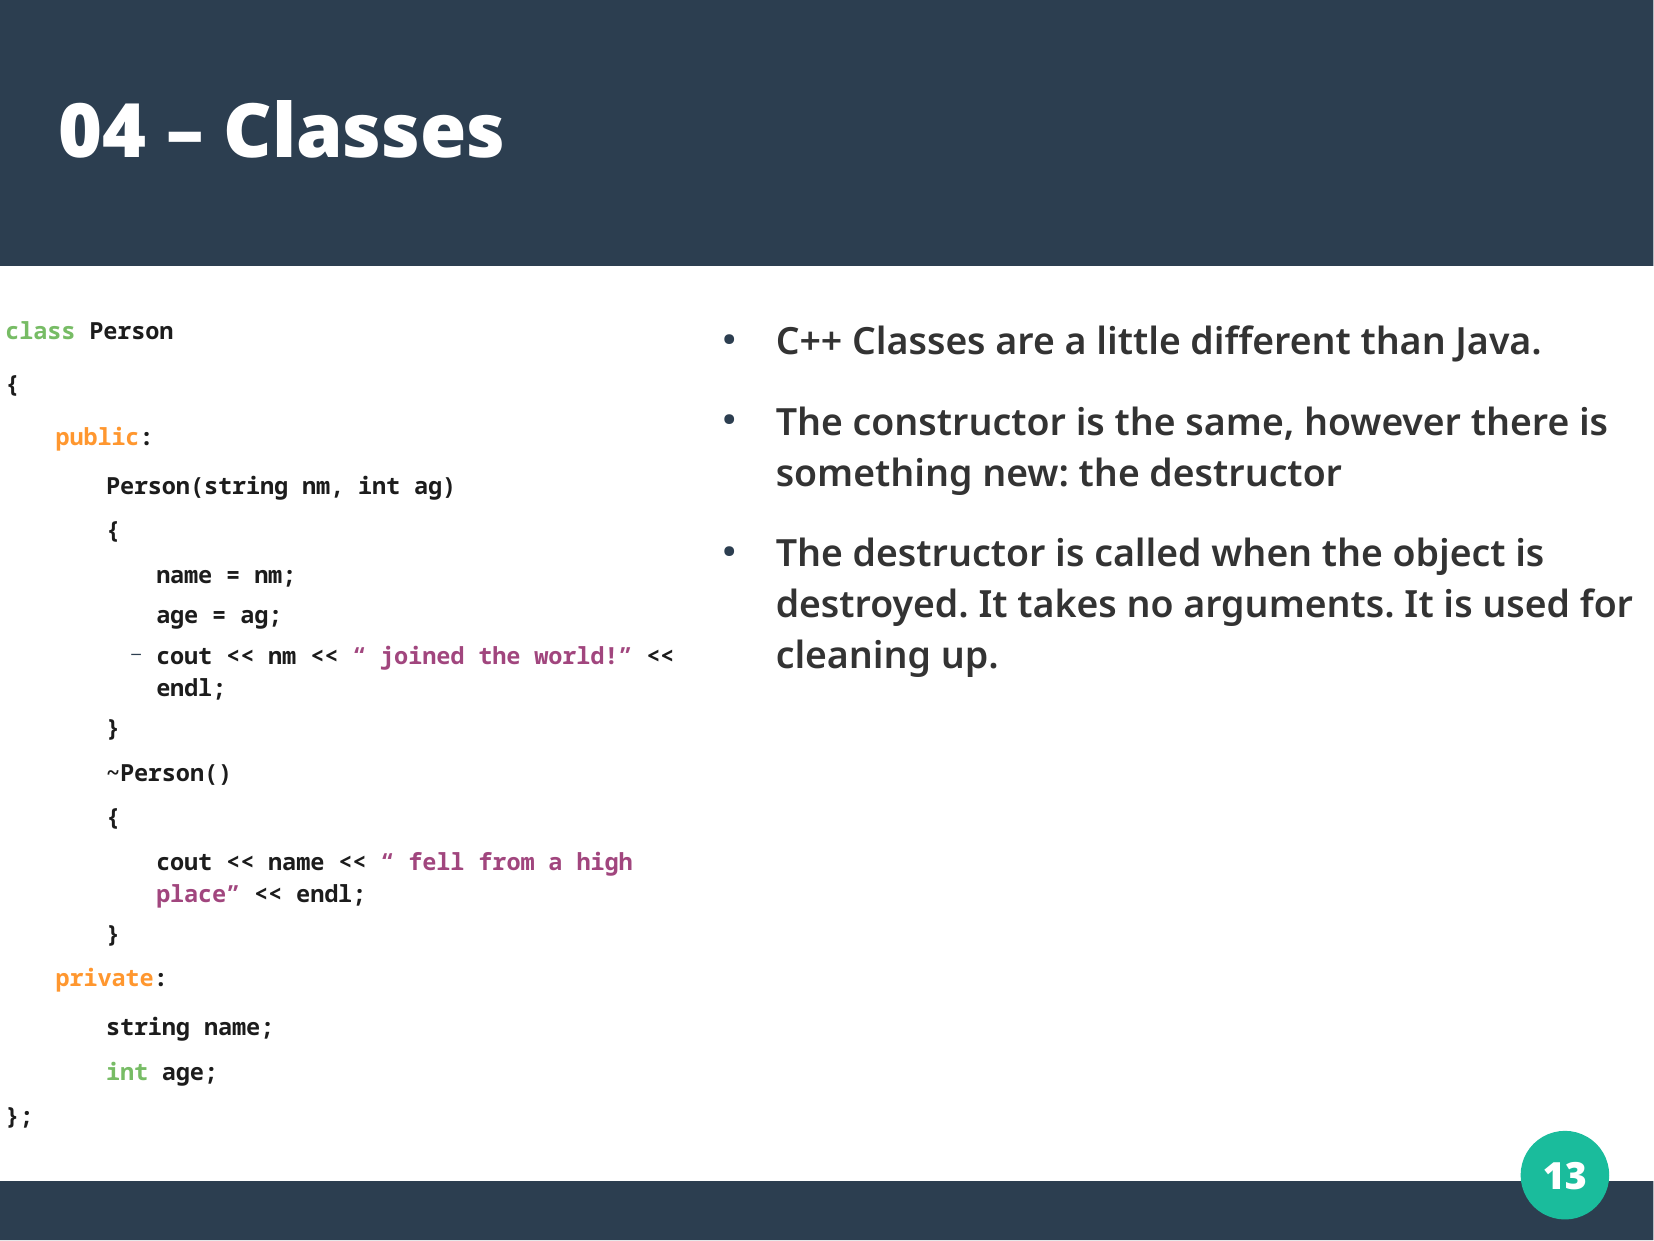

# 04 – Classes
class Person
{
public:
Person(string nm, int ag)
{
name = nm;
age = ag;
cout << nm << “ joined the world!” << endl;
}
~Person()
{
cout << name << “ fell from a high place” << endl;
}
private:
string name;
int age;
};
C++ Classes are a little different than Java.
The constructor is the same, however there is something new: the destructor
The destructor is called when the object is destroyed. It takes no arguments. It is used for cleaning up.
13